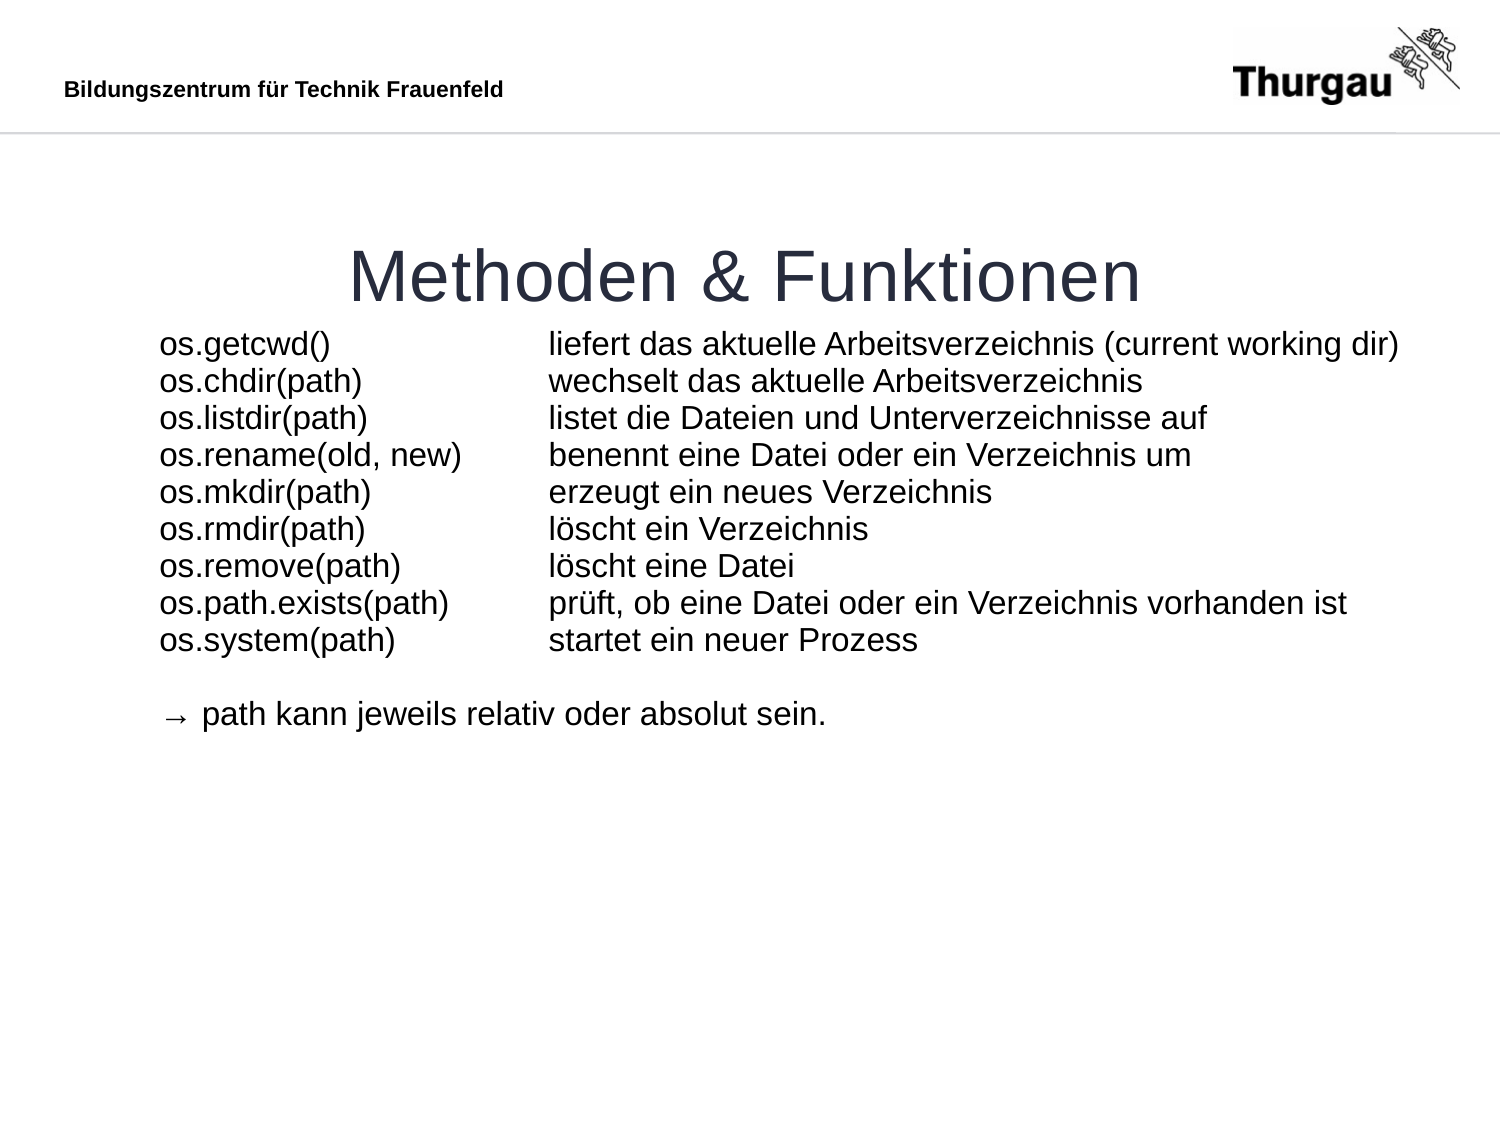

Bildungszentrum für Technik Frauenfeld
Methoden & Funktionen
os.getcwd()	liefert das aktuelle Arbeitsverzeichnis (current working dir)
os.chdir(path) 	wechselt das aktuelle Arbeitsverzeichnis
os.listdir(path)	listet die Dateien und Unterverzeichnisse auf
os.rename(old, new)	benennt eine Datei oder ein Verzeichnis um
os.mkdir(path)	erzeugt ein neues Verzeichnis
os.rmdir(path) 	löscht ein Verzeichnis
os.remove(path)	löscht eine Datei
os.path.exists(path)	prüft, ob eine Datei oder ein Verzeichnis vorhanden ist
os.system(path)	startet ein neuer Prozess
→ path kann jeweils relativ oder absolut sein.